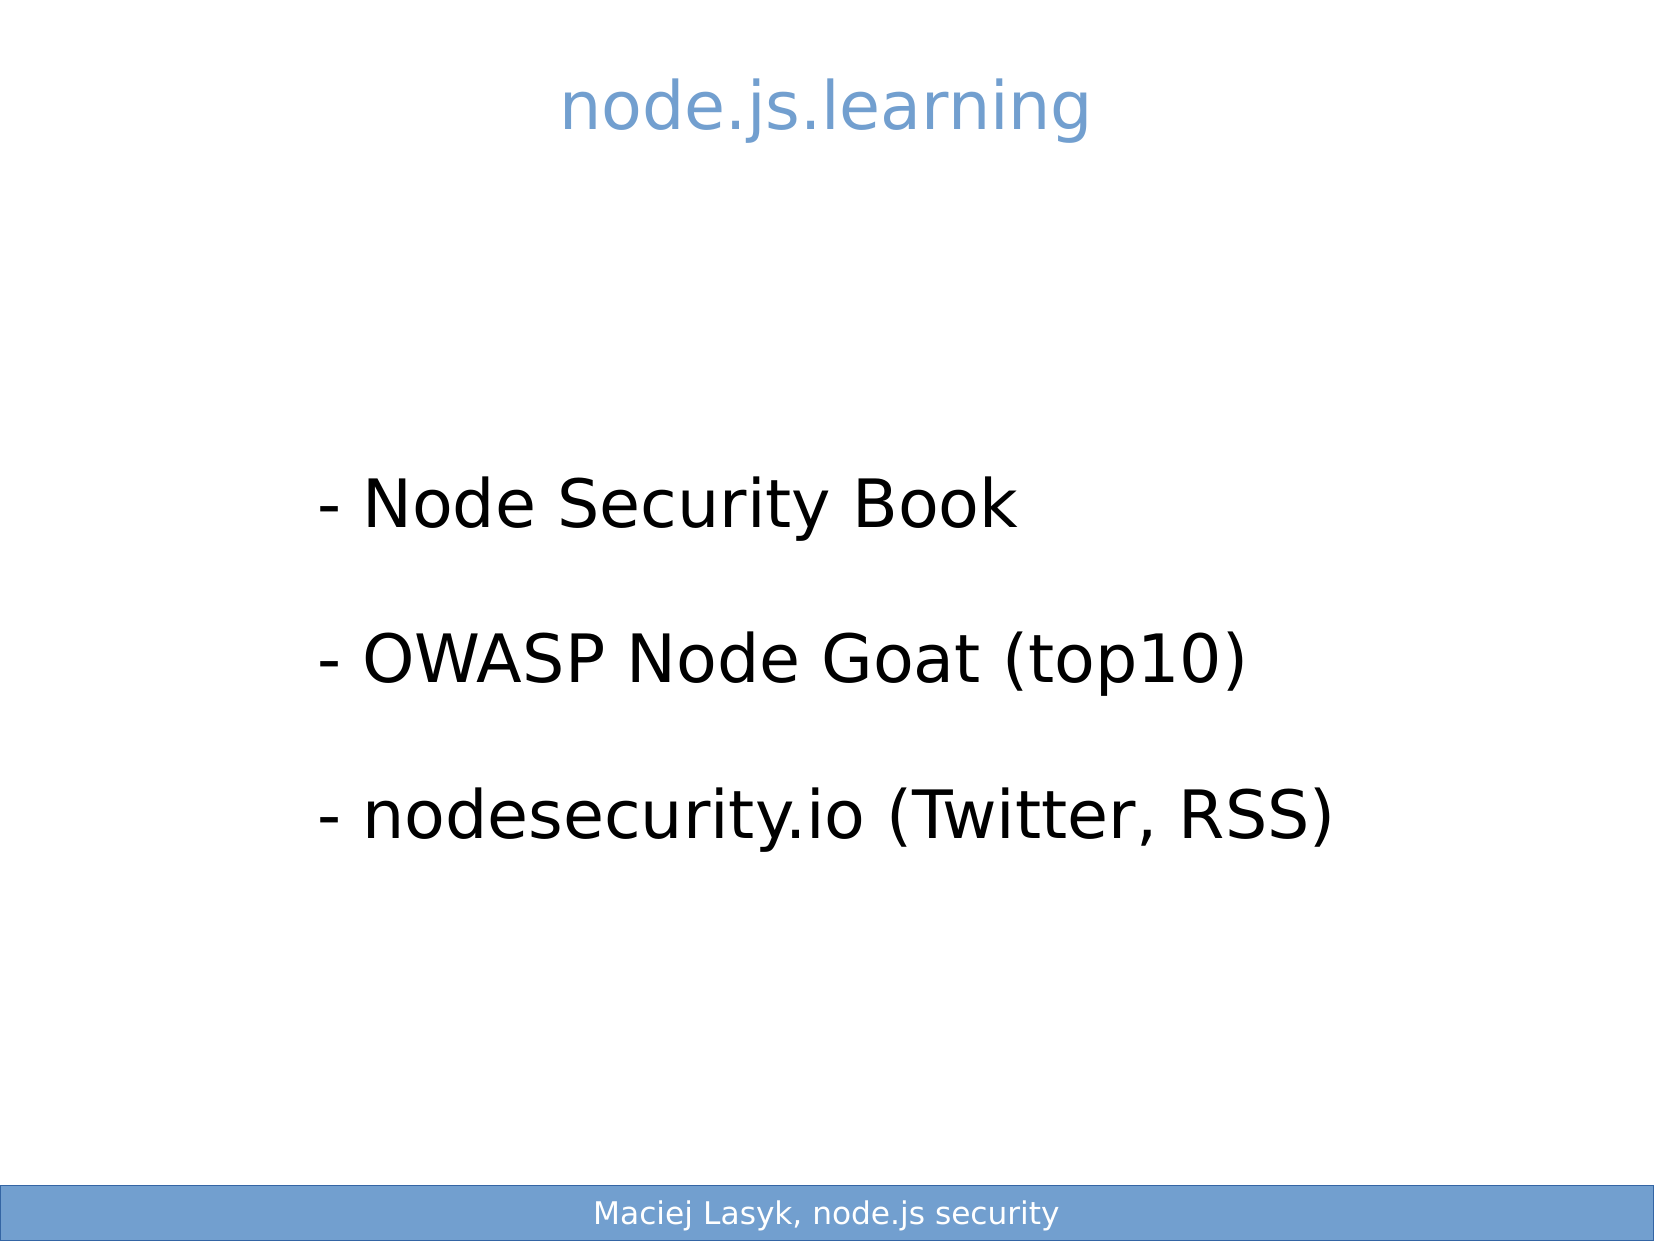

node.js.learning
- Node Security Book
- OWASP Node Goat (top10)
- nodesecurity.io (Twitter, RSS)
 3/25
 1/25
Maciej Lasyk, Ganglia & Nagios
Maciej Lasyk, node.js security
Maciej Lasyk, node.js security